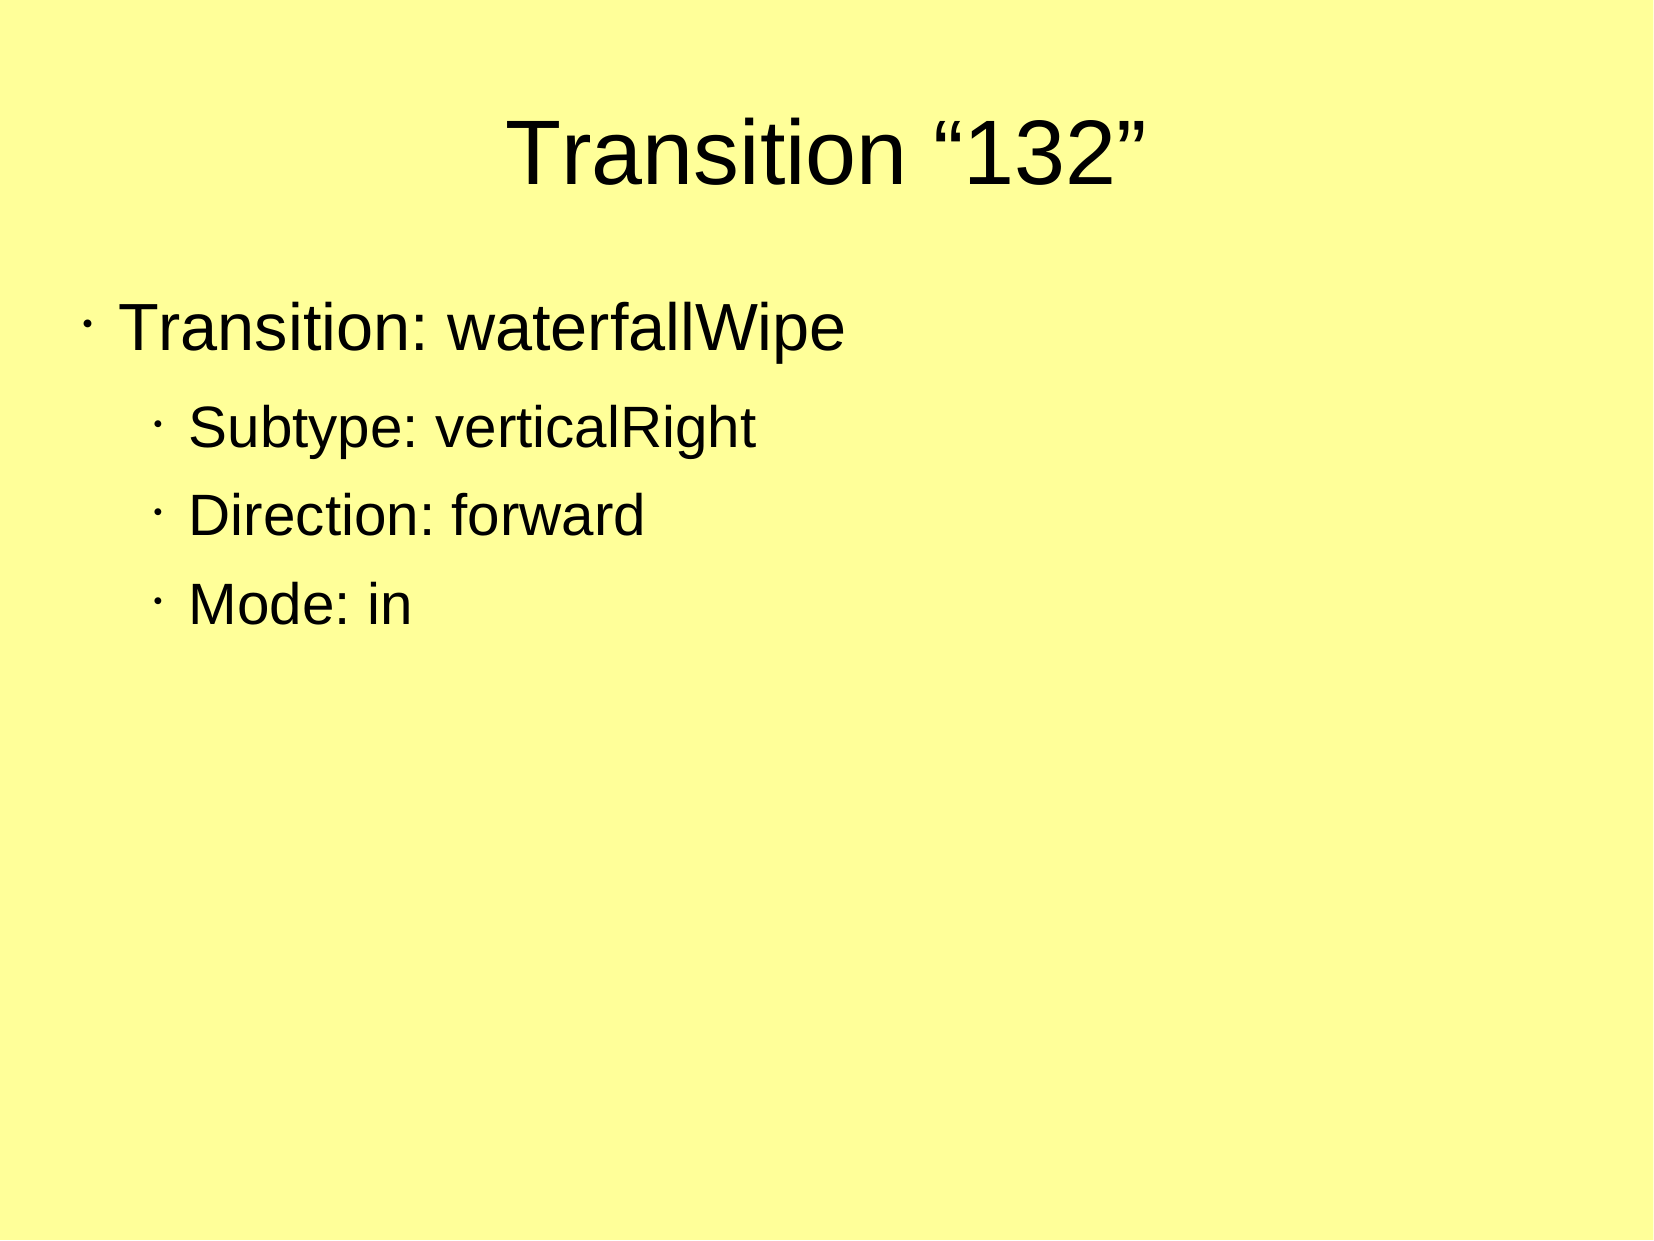

# Transition “132”
Transition: waterfallWipe
Subtype: verticalRight
Direction: forward
Mode: in